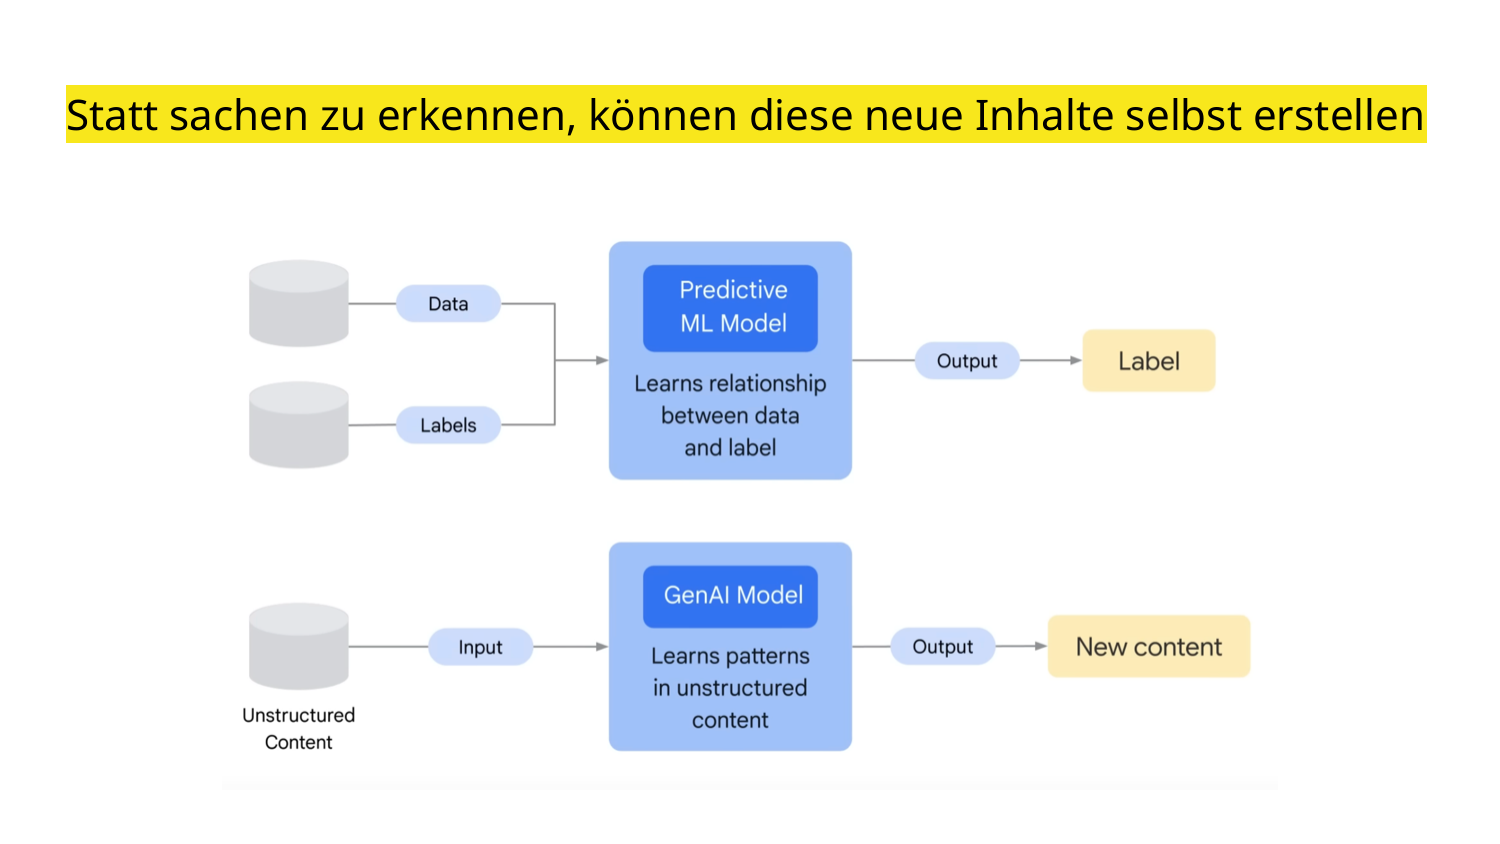

# Statt sachen zu erkennen, können diese neue Inhalte selbst erstellen